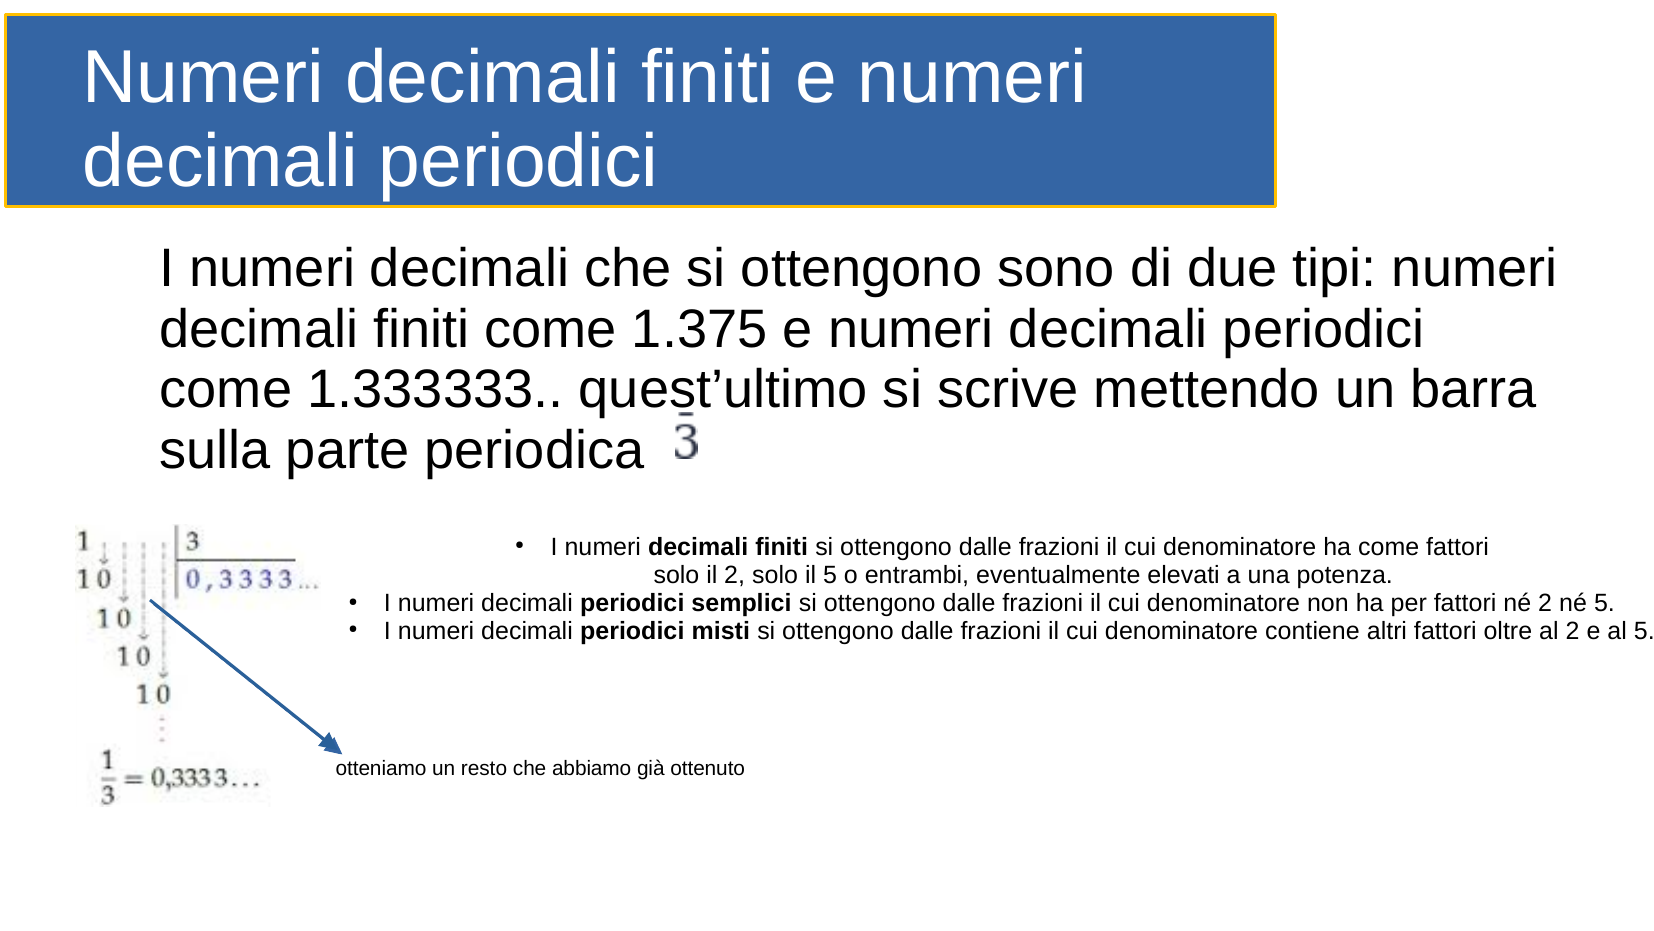

# Numeri decimali finiti e numeri decimali periodici
I numeri decimali che si ottengono sono di due tipi: numeri decimali finiti come 1.375 e numeri decimali periodici come 1.333333.. quest’ultimo si scrive mettendo un barra sulla parte periodica
I numeri decimali finiti si ottengono dalle frazioni il cui denominatore ha come fattori
 solo il 2, solo il 5 o entrambi, eventualmente elevati a una potenza.
I numeri decimali periodici semplici si ottengono dalle frazioni il cui denominatore non ha per fattori né 2 né 5.
I numeri decimali periodici misti si ottengono dalle frazioni il cui denominatore contiene altri fattori oltre al 2 e al 5.
otteniamo un resto che abbiamo già ottenuto